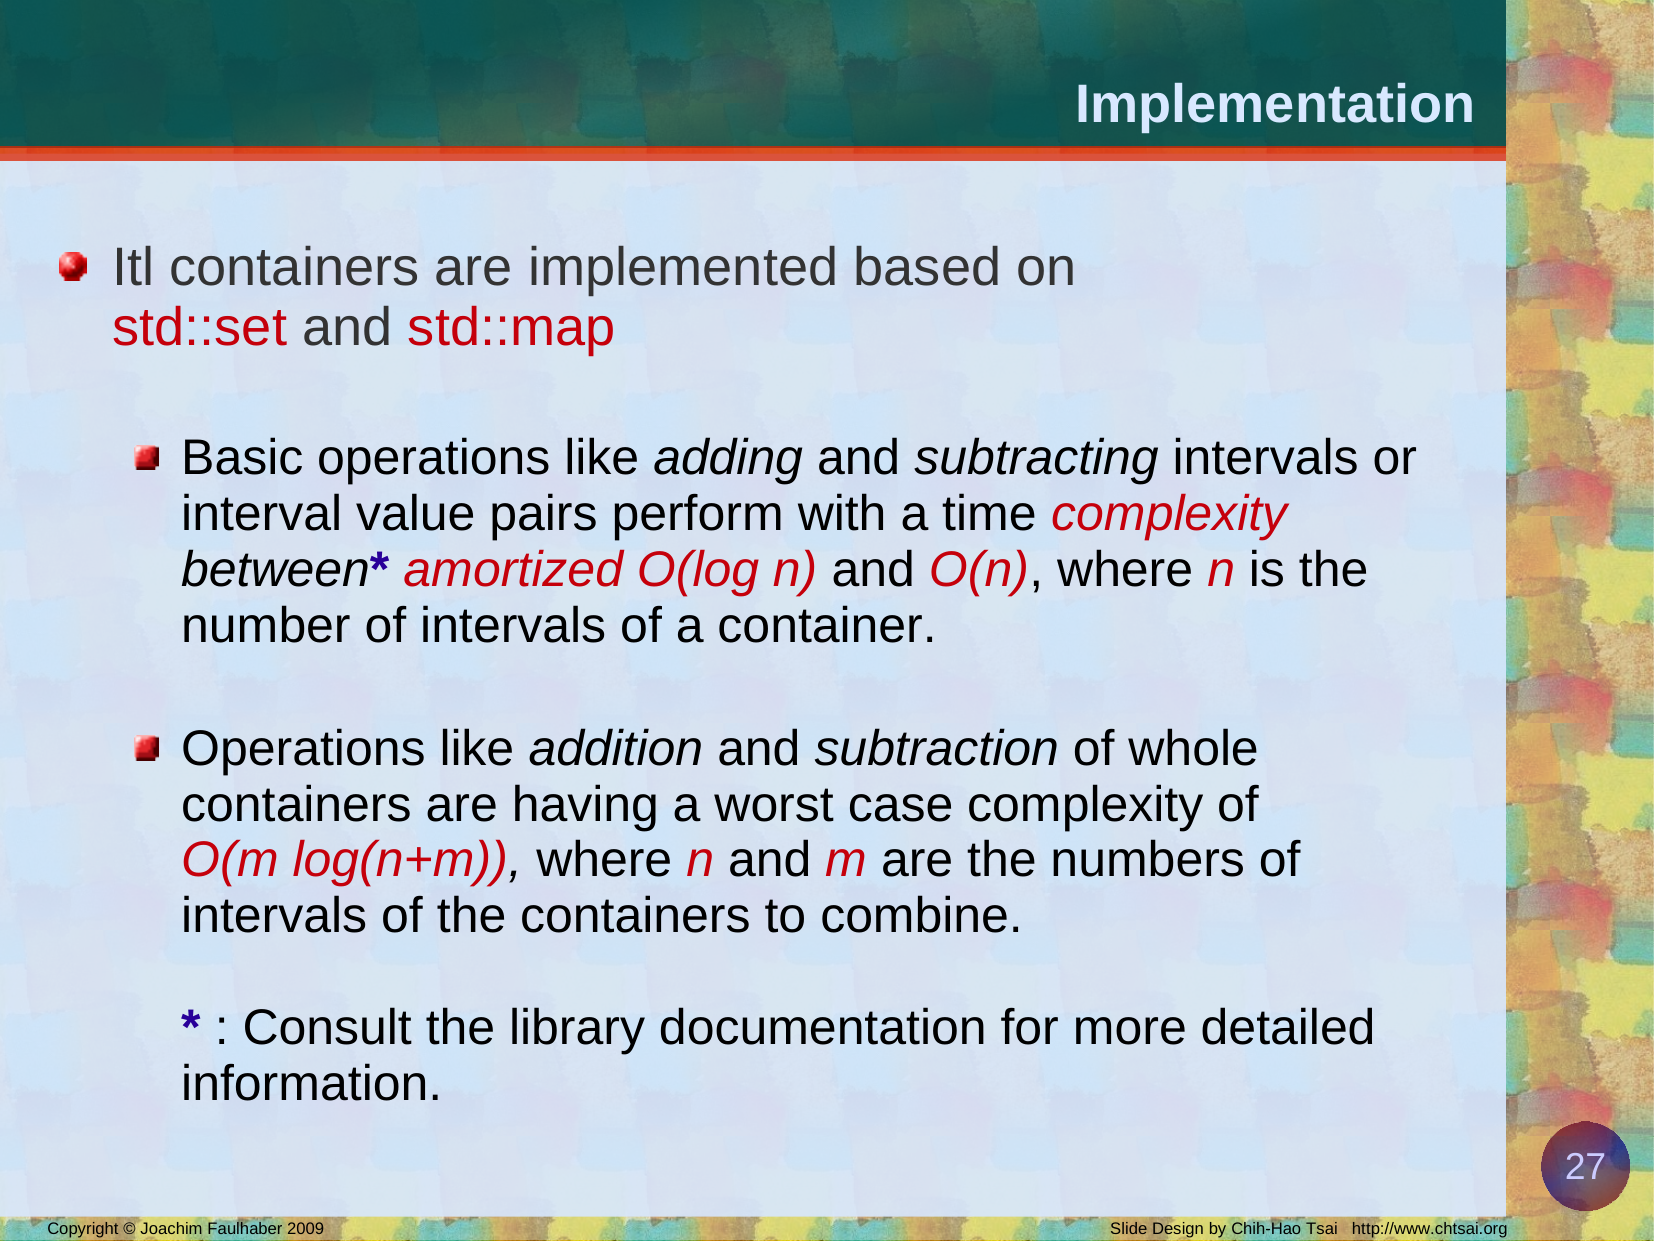

# Implementation
Itl containers are implemented based on
std::set and std::map
Basic operations like adding and subtracting intervals or interval value pairs perform with a time complexity between* amortized O(log n) and O(n), where n is the number of intervals of a container.
Operations like addition and subtraction of whole containers are having a worst case complexity of
O(m log(n+m)), where n and m are the numbers of intervals of the containers to combine.
* : Consult the library documentation for more detailed information.